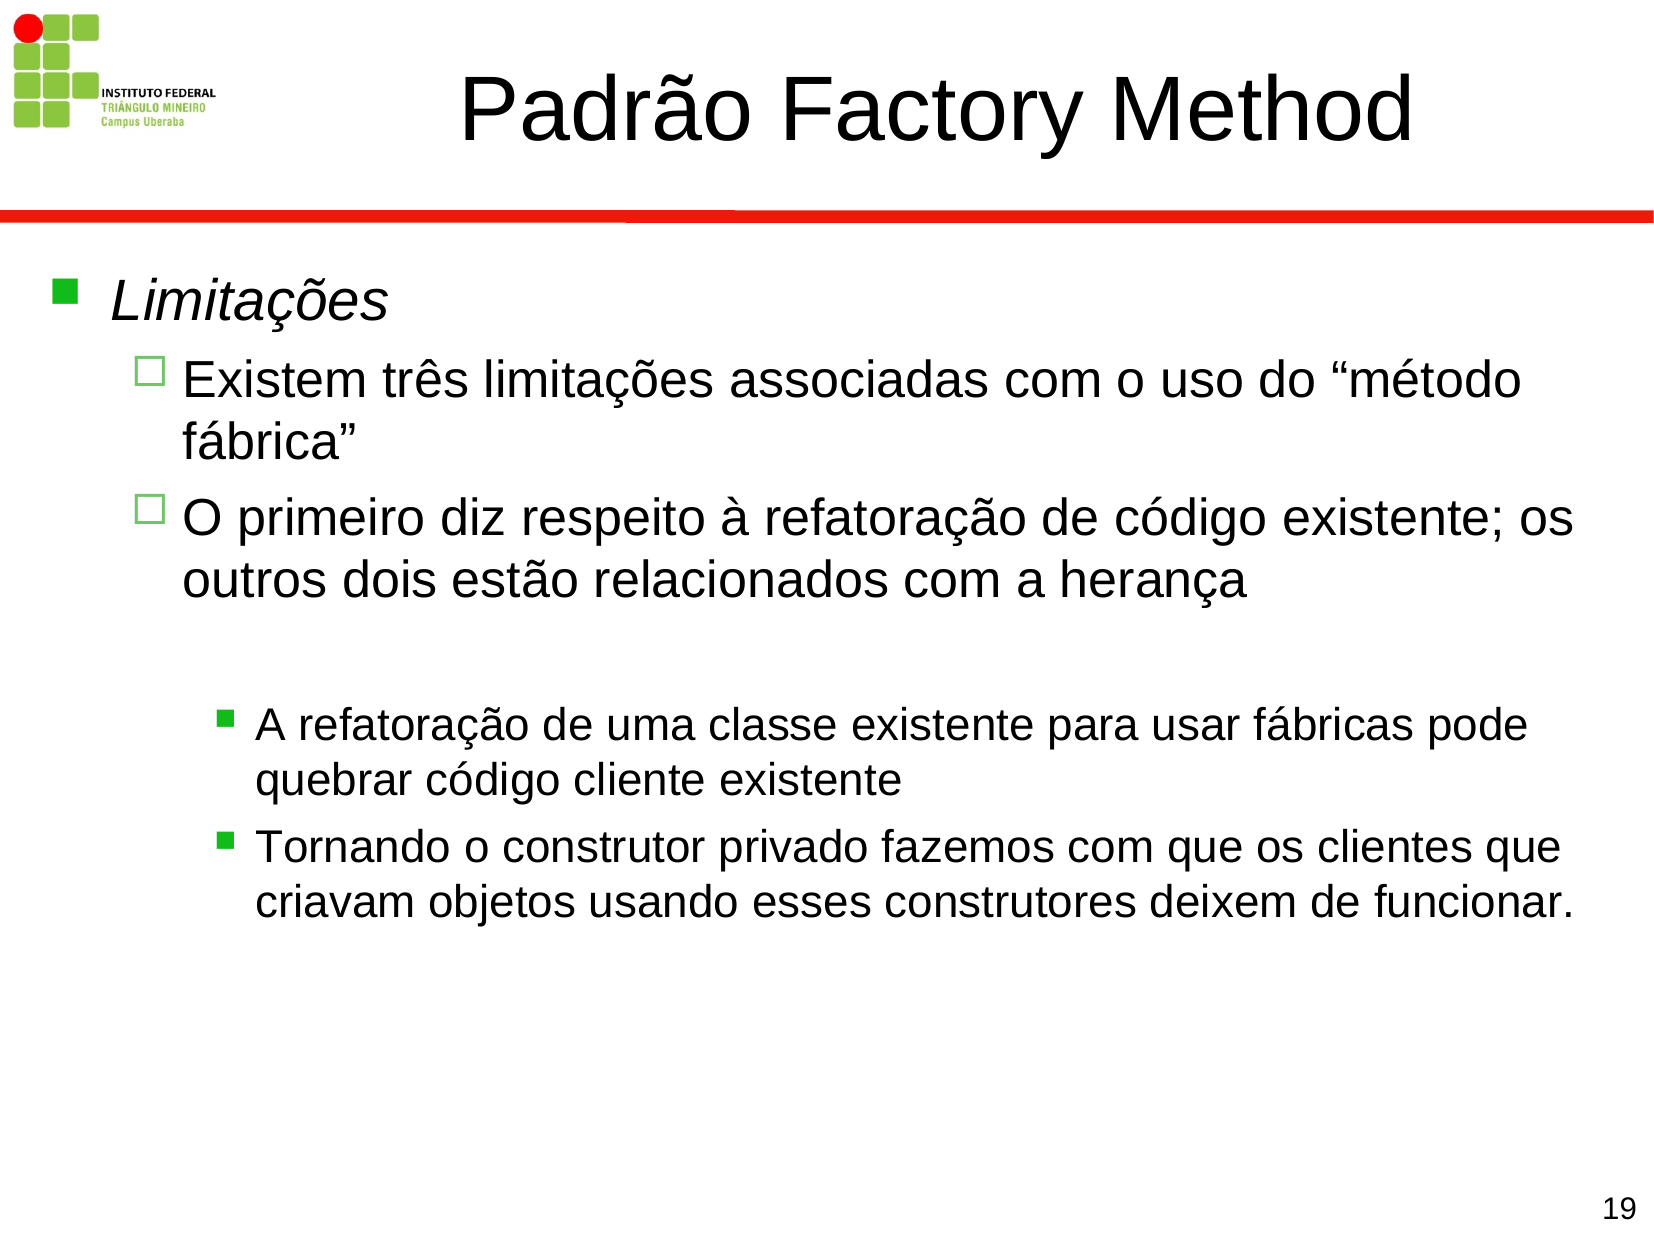

Padrão Factory Method
Limitações
Existem três limitações associadas com o uso do “método fábrica”
O primeiro diz respeito à refatoração de código existente; os outros dois estão relacionados com a herança
A refatoração de uma classe existente para usar fábricas pode quebrar código cliente existente
Tornando o construtor privado fazemos com que os clientes que criavam objetos usando esses construtores deixem de funcionar.